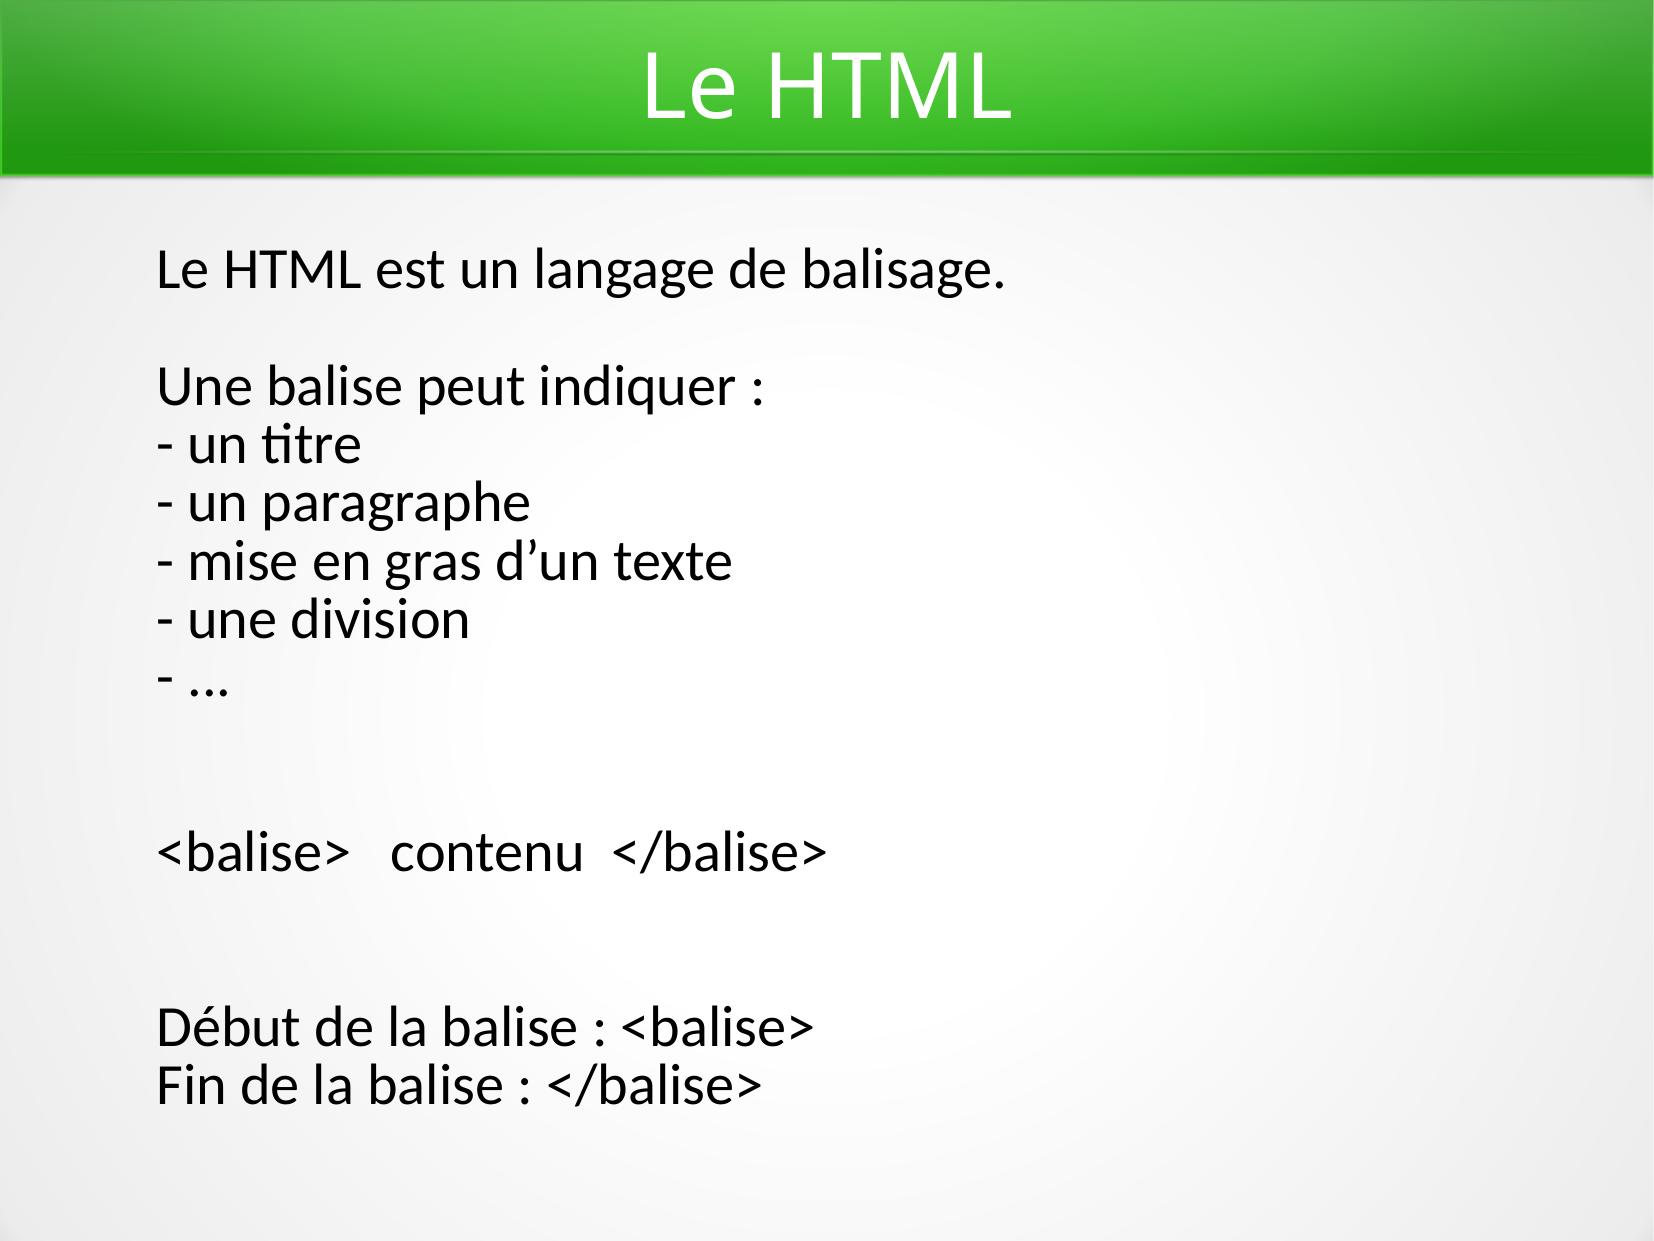

# Le HTML
Le HTML est un langage de balisage.
Une balise peut indiquer :
- un titre
- un paragraphe
- mise en gras d’un texte
- une division
- ...
<balise> contenu </balise>
Début de la balise : <balise>
Fin de la balise : </balise>